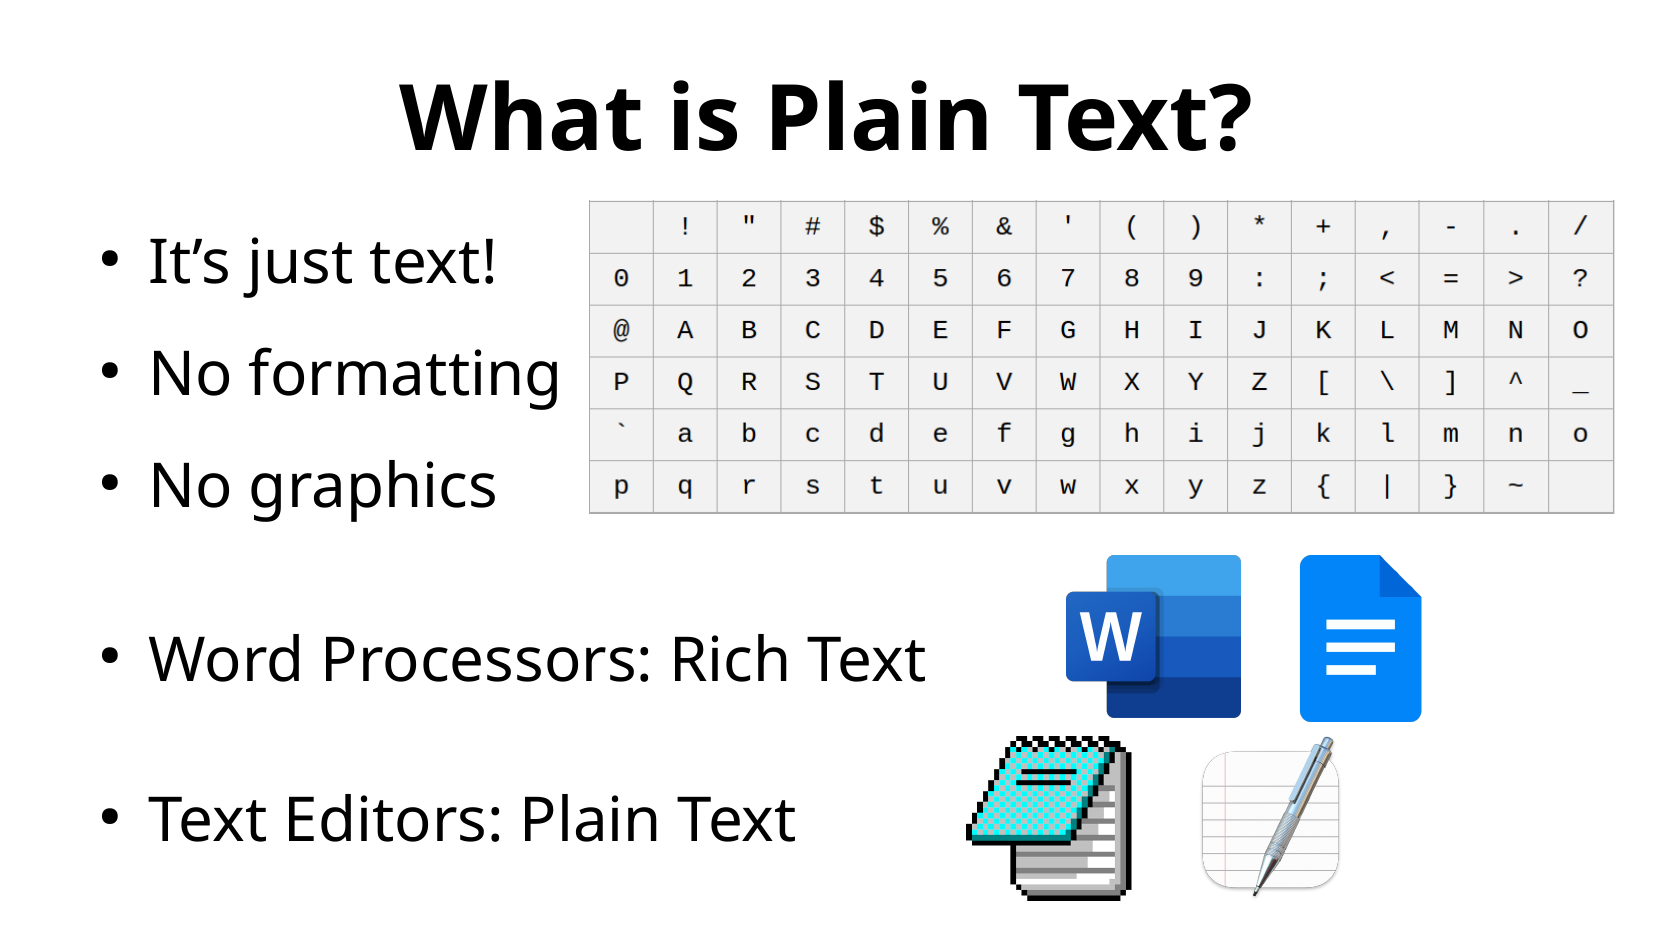

# What is Plain Text?
It’s just text!
No formatting
No graphics
Word Processors: Rich Text
Text Editors: Plain Text